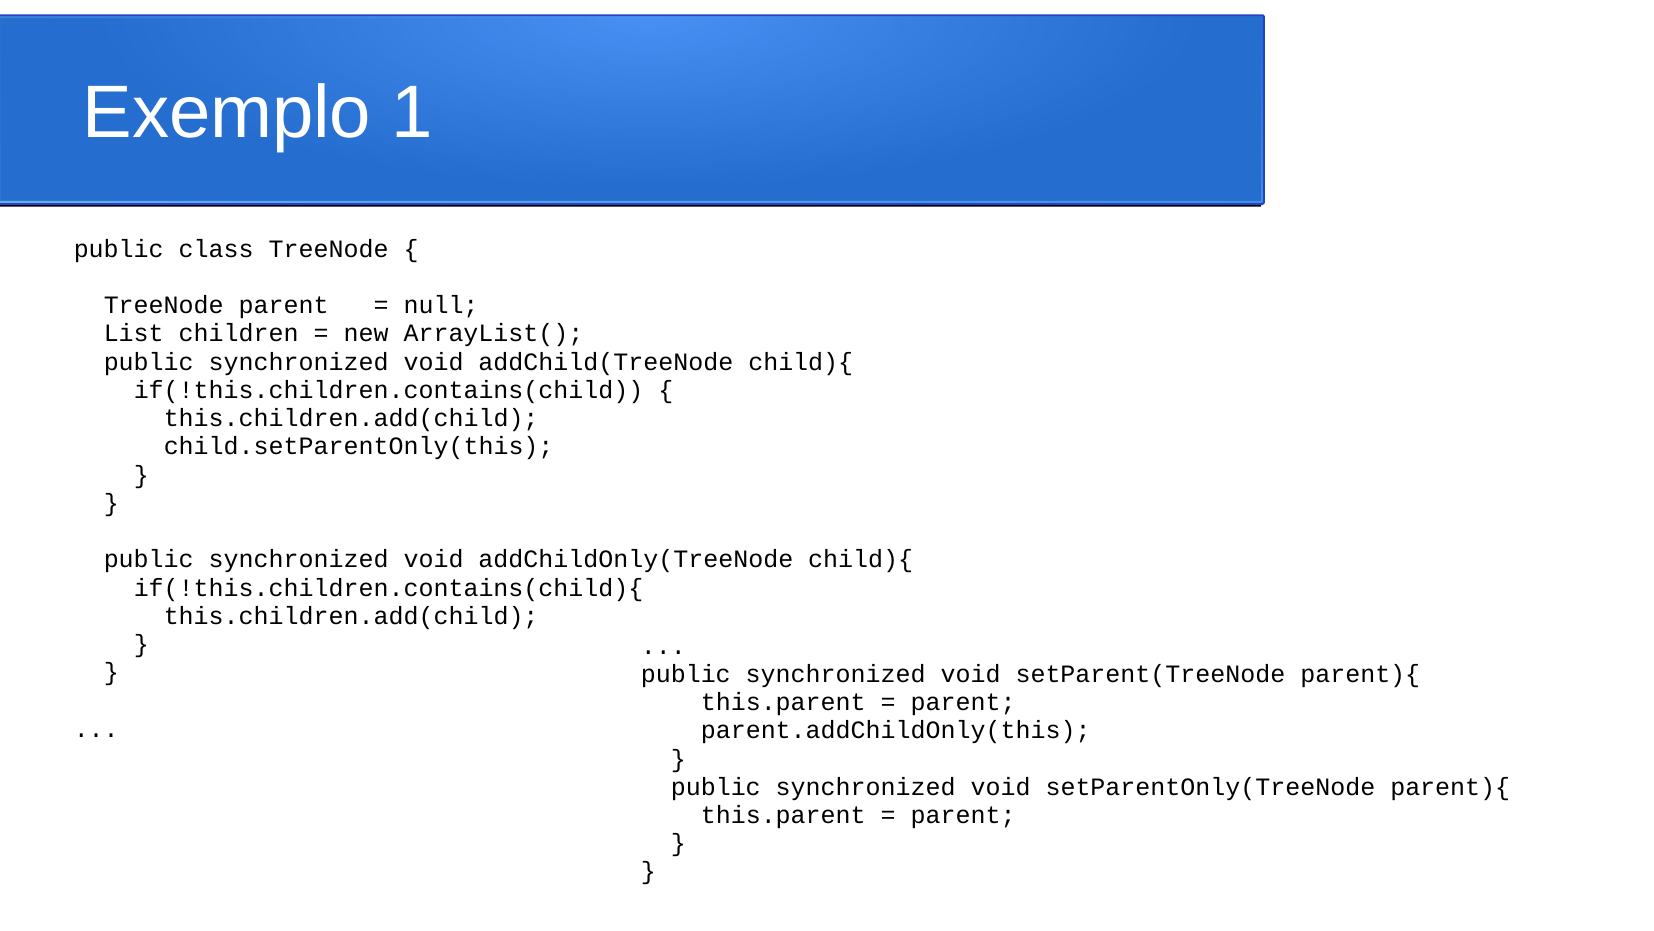

# Exemplo 1
public class TreeNode {
 TreeNode parent = null;
 List children = new ArrayList();
 public synchronized void addChild(TreeNode child){
 if(!this.children.contains(child)) {
 this.children.add(child);
 child.setParentOnly(this);
 }
 }
 public synchronized void addChildOnly(TreeNode child){
 if(!this.children.contains(child){
 this.children.add(child);
 }
 }
...
...
public synchronized void setParent(TreeNode parent){
 this.parent = parent;
 parent.addChildOnly(this);
 }
 public synchronized void setParentOnly(TreeNode parent){
 this.parent = parent;
 }
}